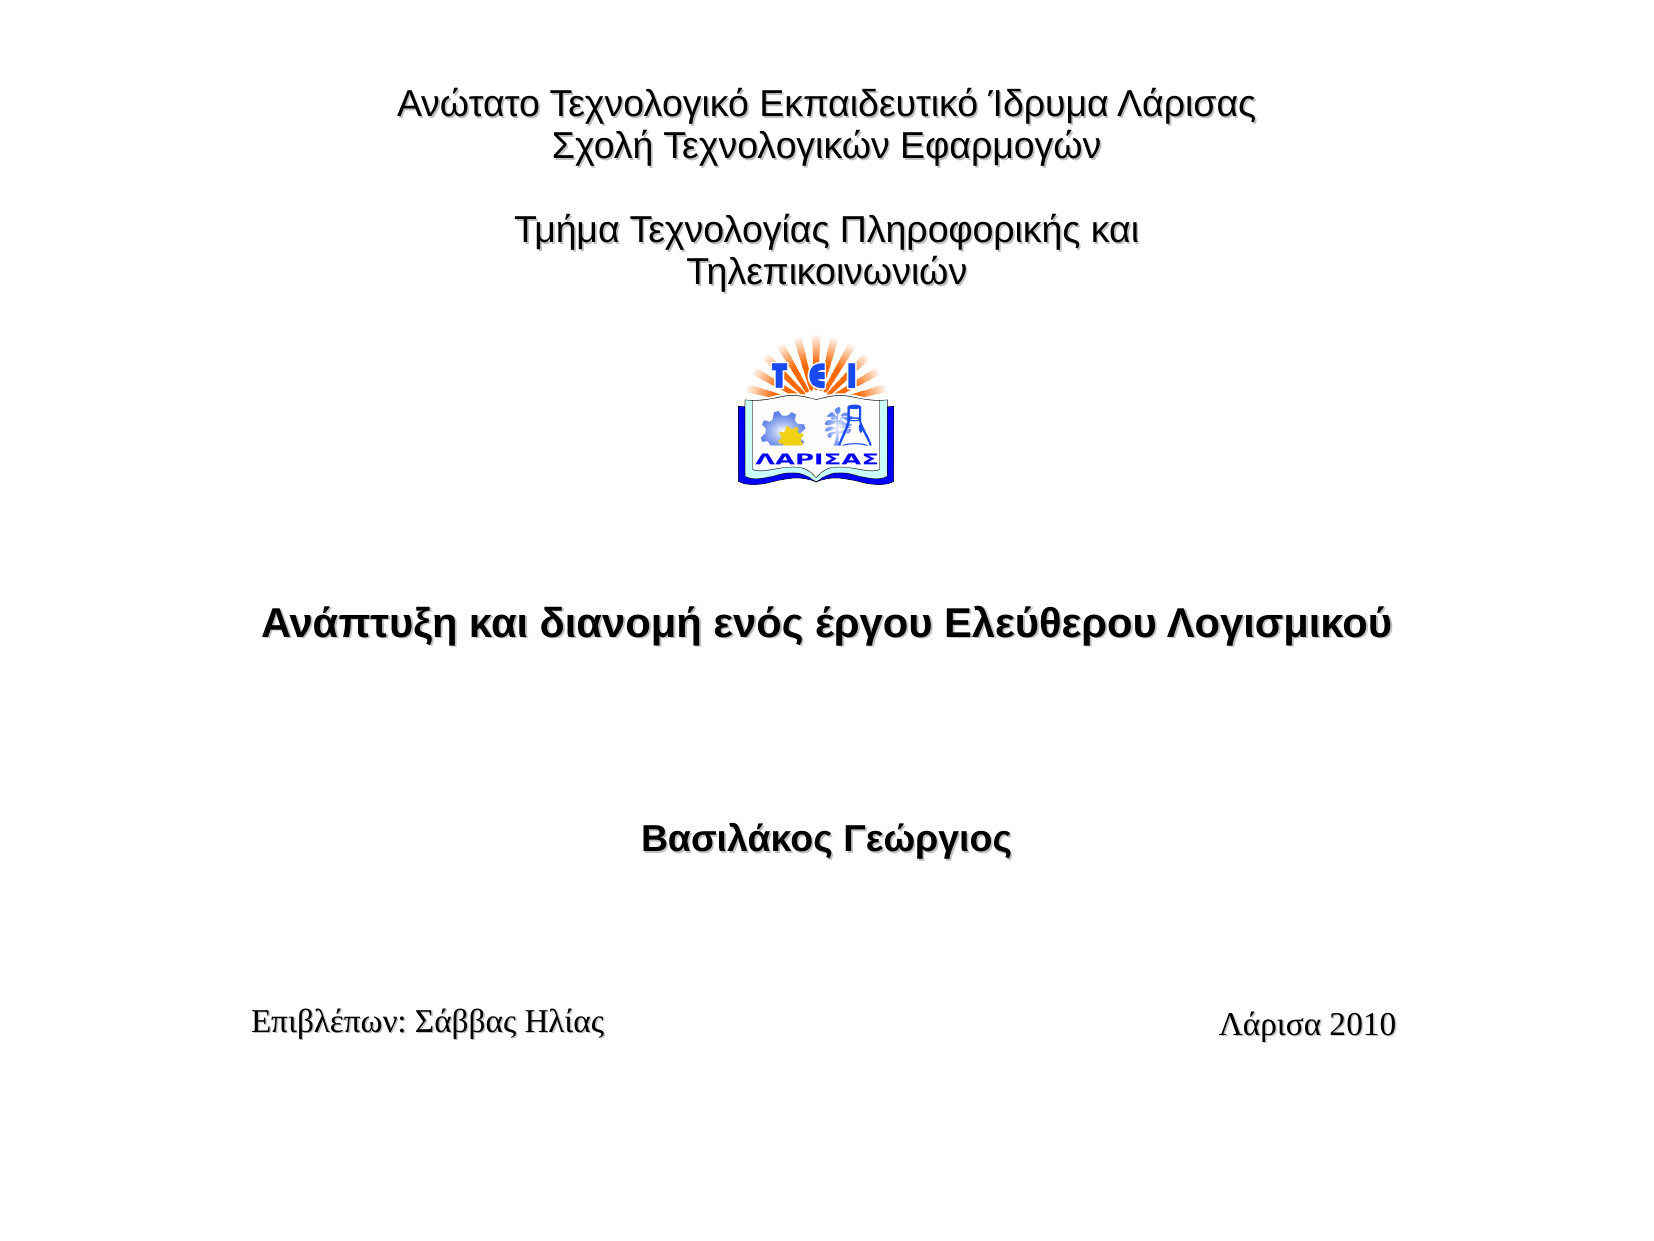

Ανώτατο Τεχνολογικό Εκπαιδευτικό Ίδρυμα Λάρισας
Σχολή Τεχνολογικών Εφαρμογών
Τμήμα Τεχνολογίας Πληροφορικής και
Τηλεπικοινωνιών
Ανάπτυξη και διανομή ενός έργου Ελεύθερου Λογισμικού
Βασιλάκος Γεώργιος
Επιβλέπων: Σάββας Ηλίας
Λάρισα 2010